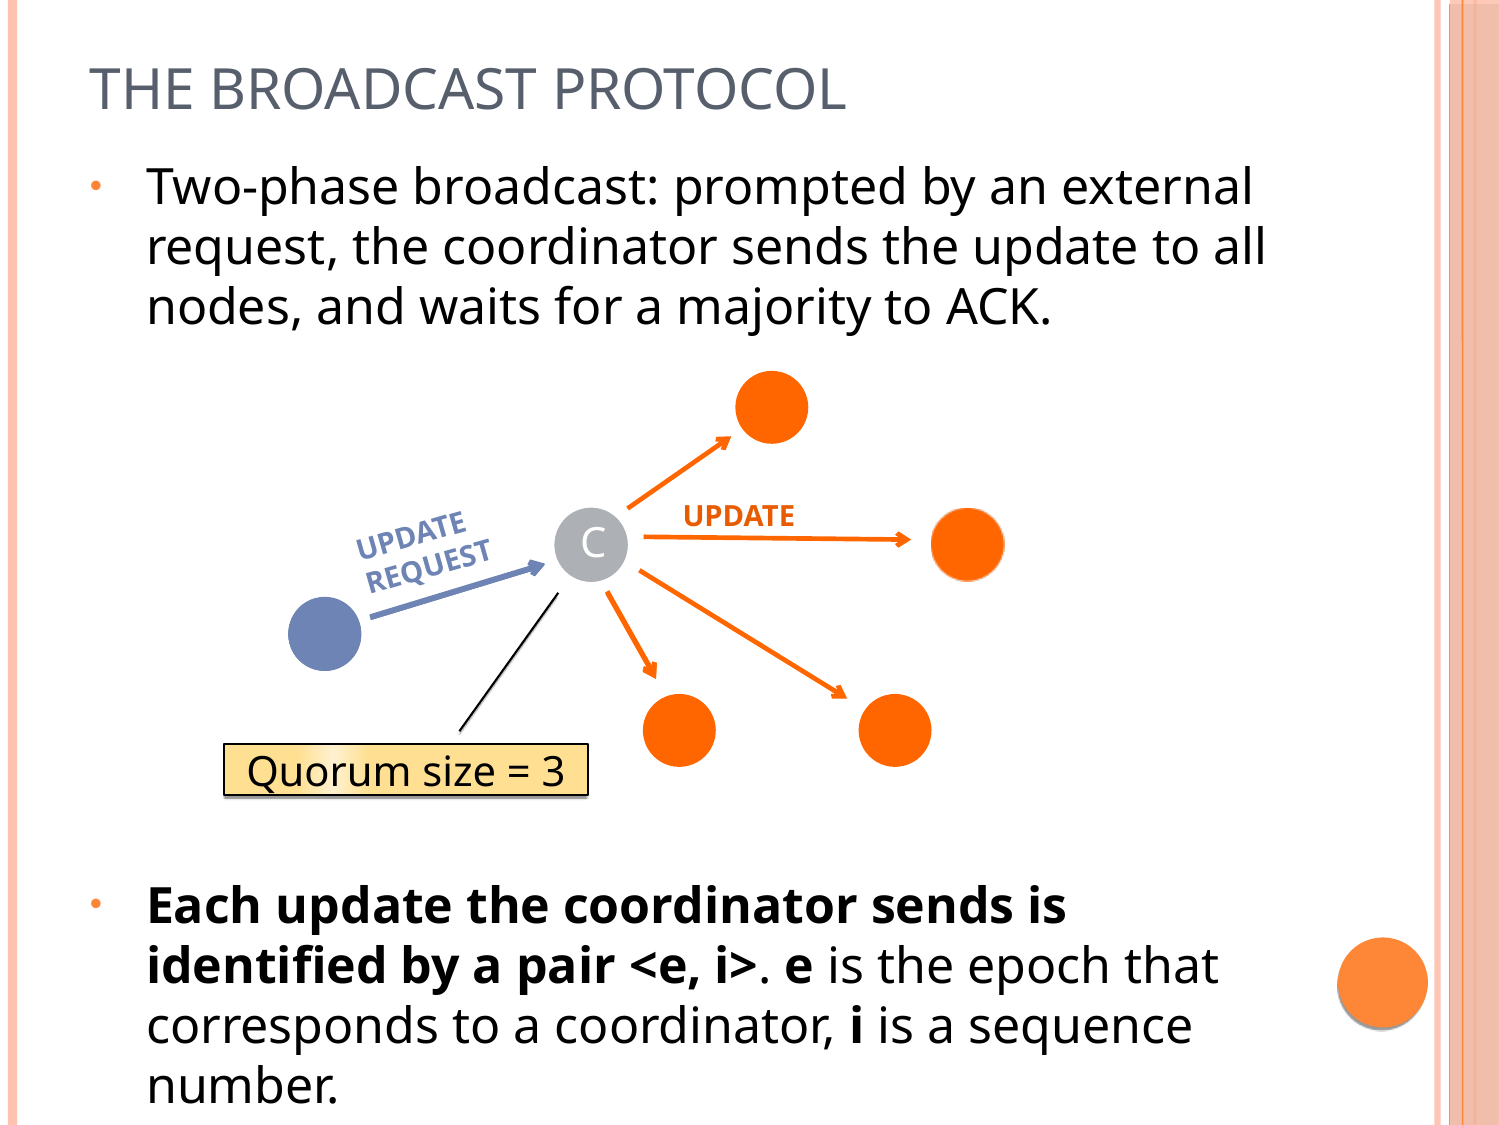

# The broadcast protocol
Two-phase broadcast: prompted by an external request, the coordinator sends the update to all nodes, and waits for a majority to ACK.
UPDATE
UPDATE
REQUEST
C
C
C
Quorum size = 3
Each update the coordinator sends is identified by a pair <e, i>. e is the epoch that corresponds to a coordinator, i is a sequence number.